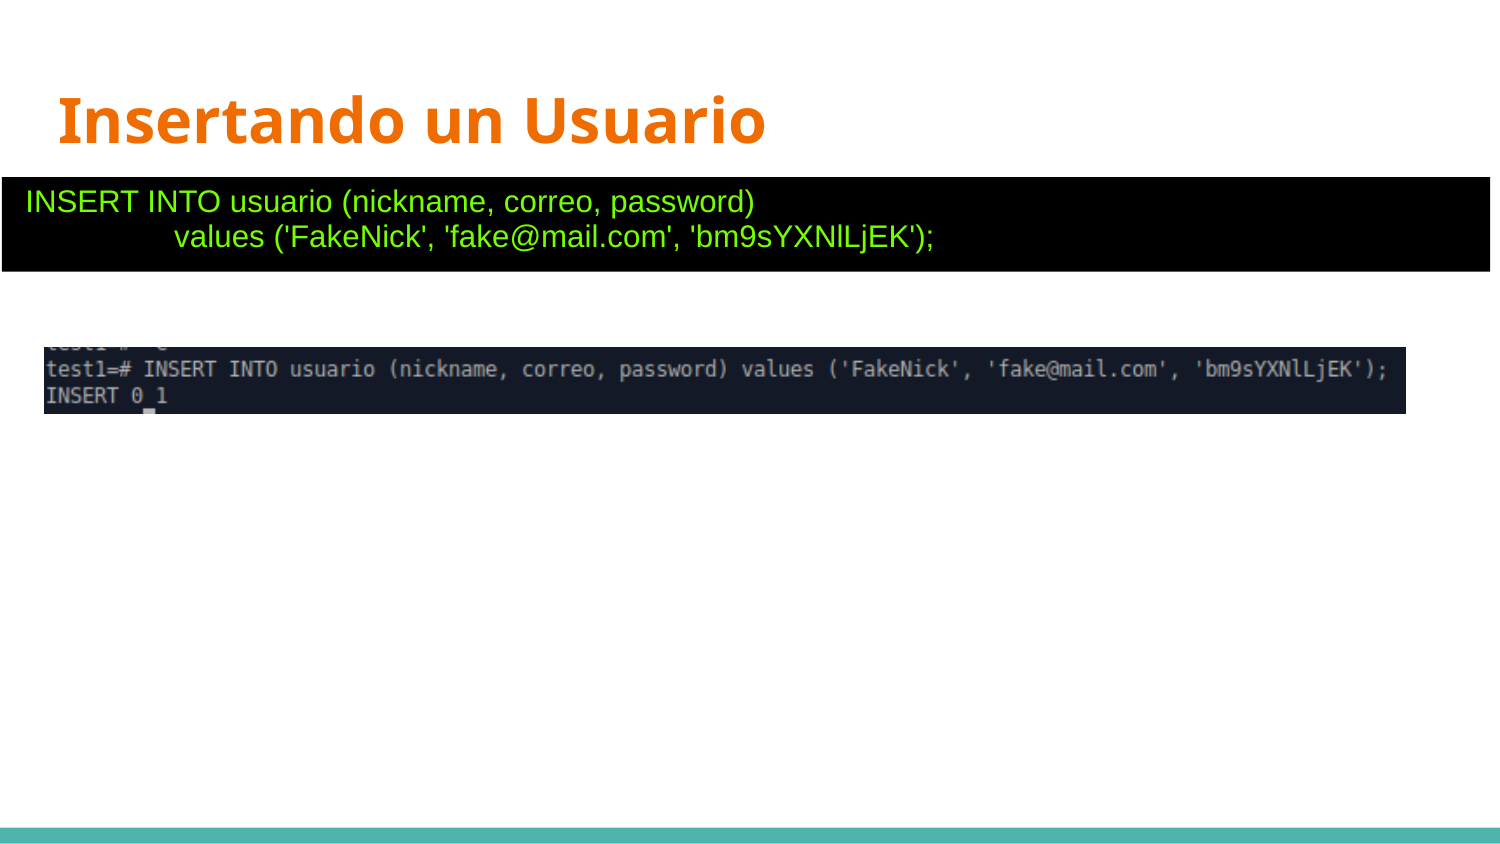

# Insertando un Usuario
 INSERT INTO usuario (nickname, correo, password)
 values ('FakeNick', 'fake@mail.com', 'bm9sYXNlLjEK');